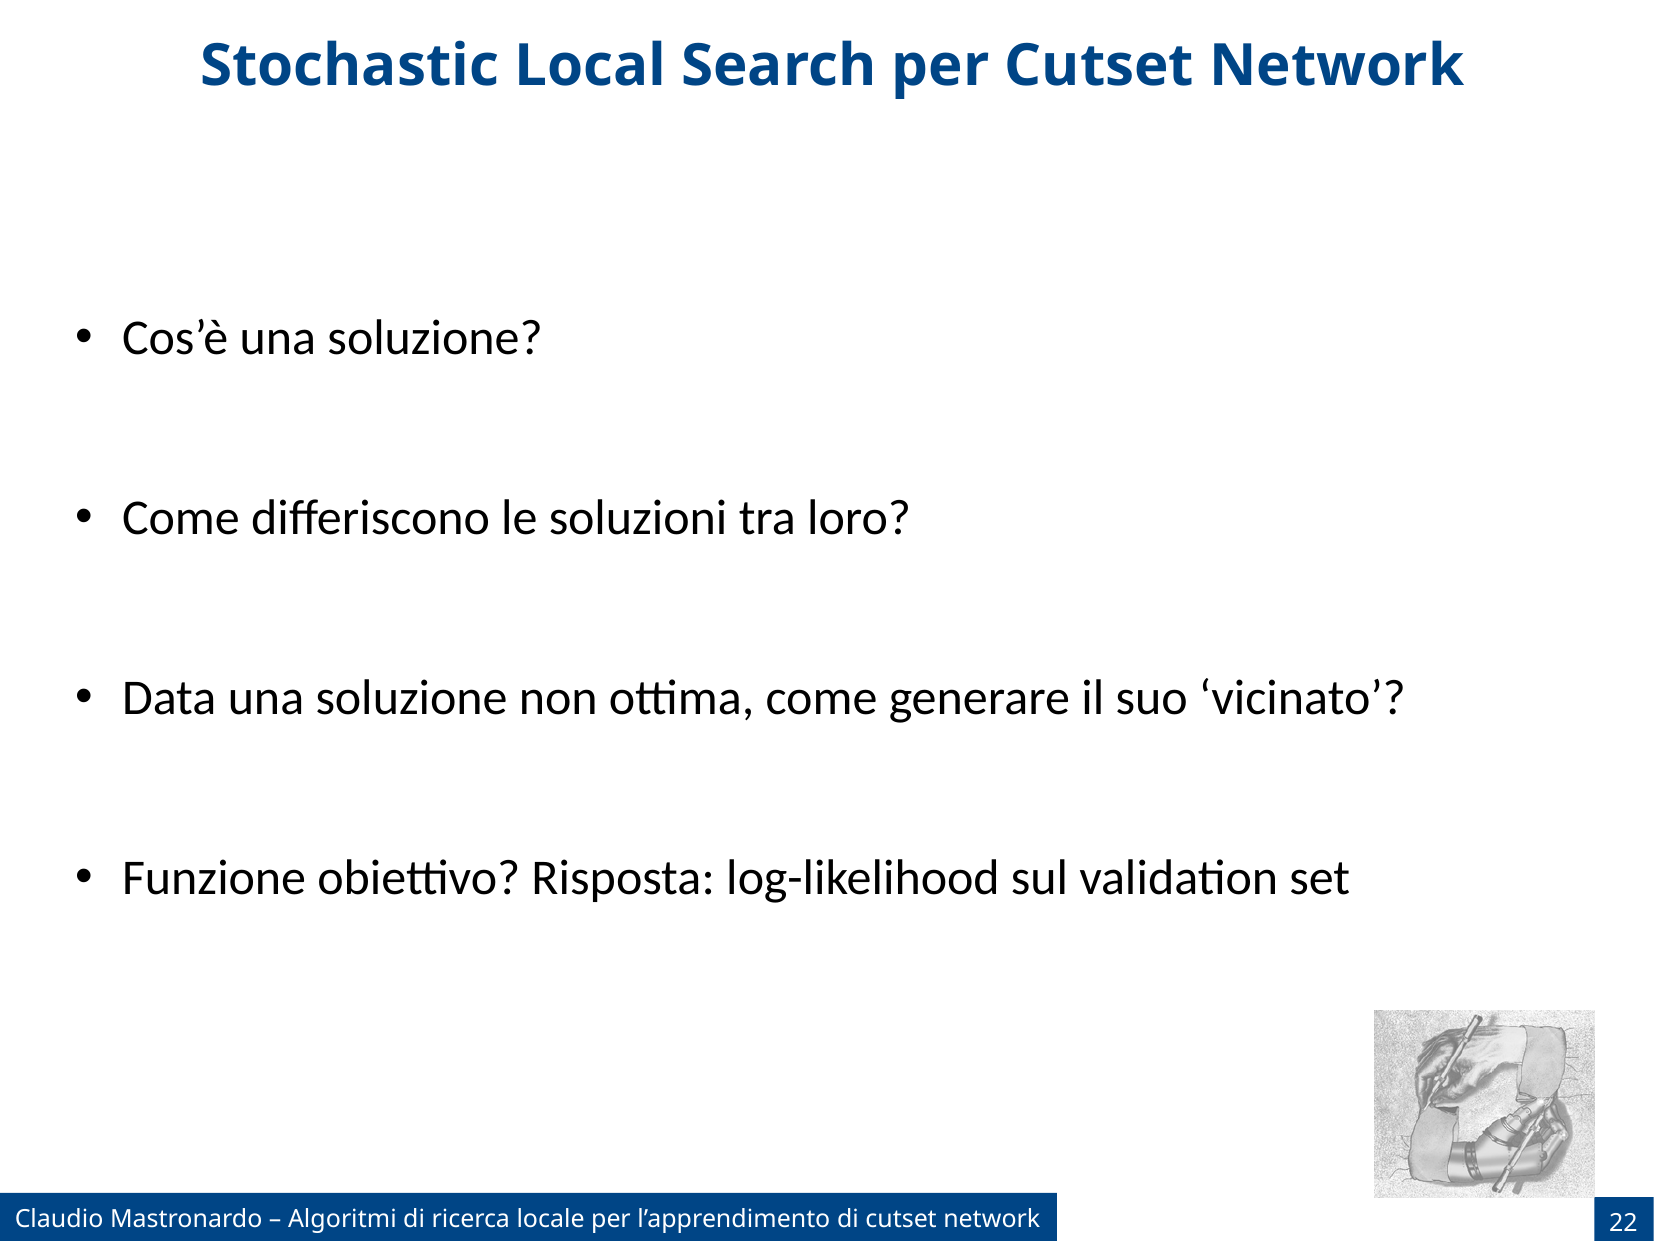

# Stochastic Local Search per Cutset Network
Cos’è una soluzione?
Come differiscono le soluzioni tra loro?
Data una soluzione non ottima, come generare il suo ‘vicinato’?
Funzione obiettivo? Risposta: log-likelihood sul validation set